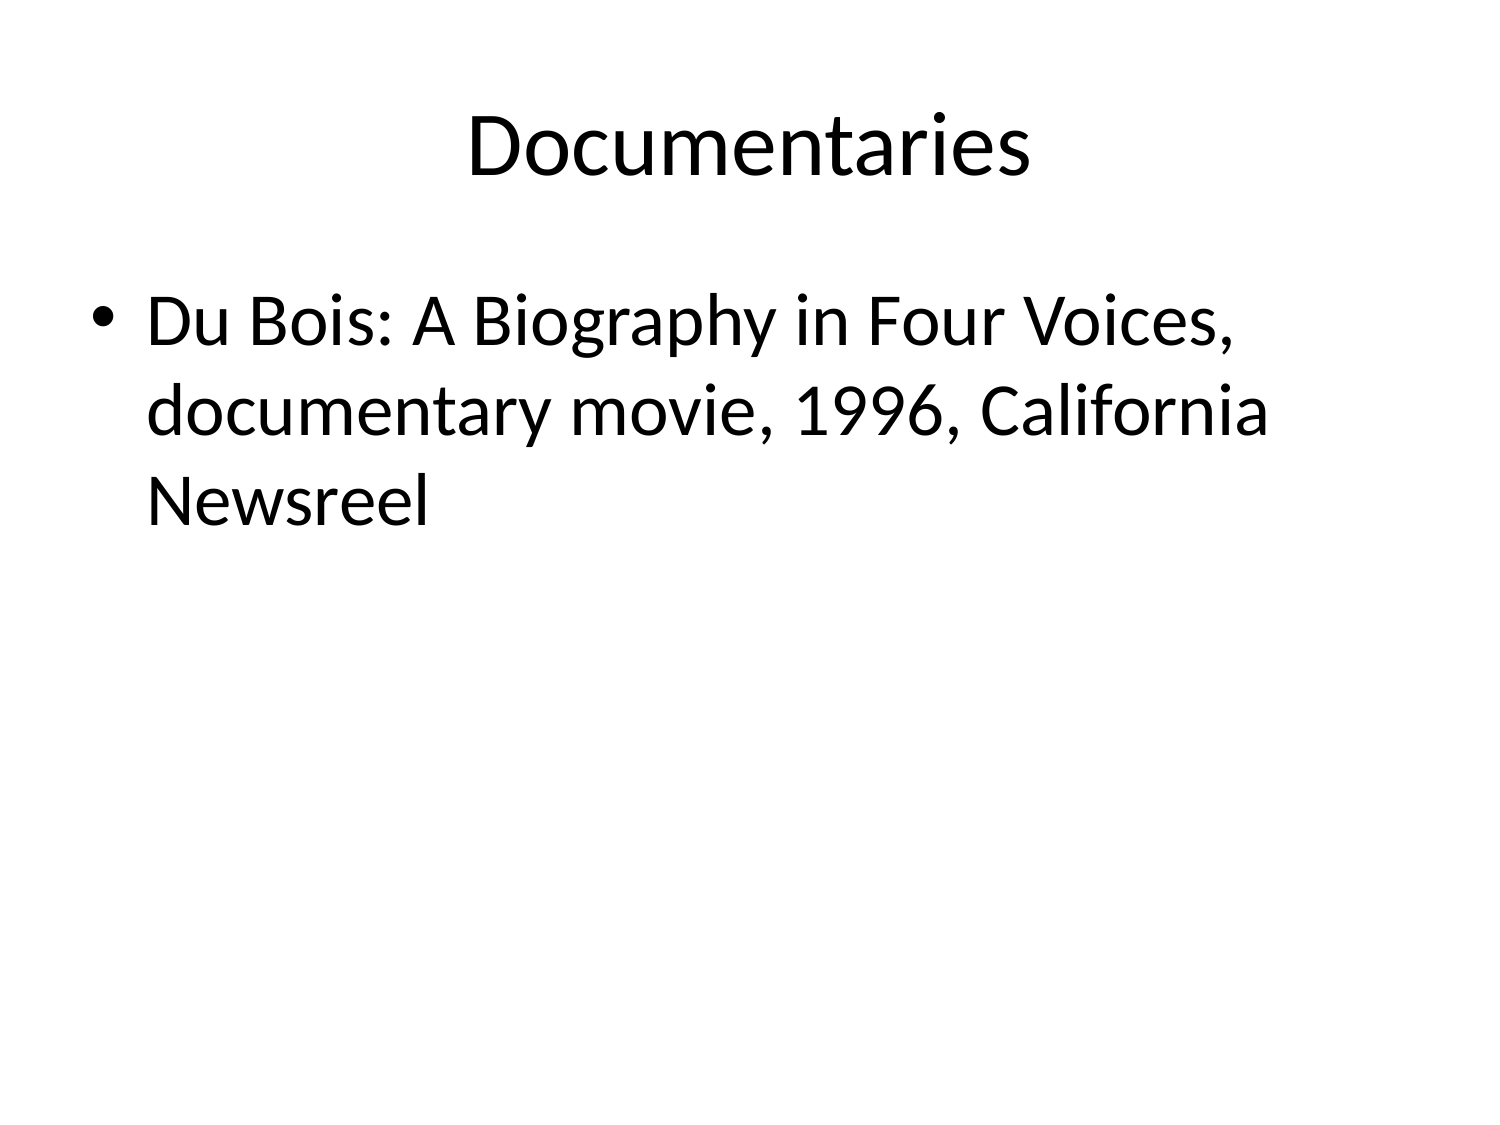

# Documentaries
Du Bois: A Biography in Four Voices, documentary movie, 1996, California Newsreel